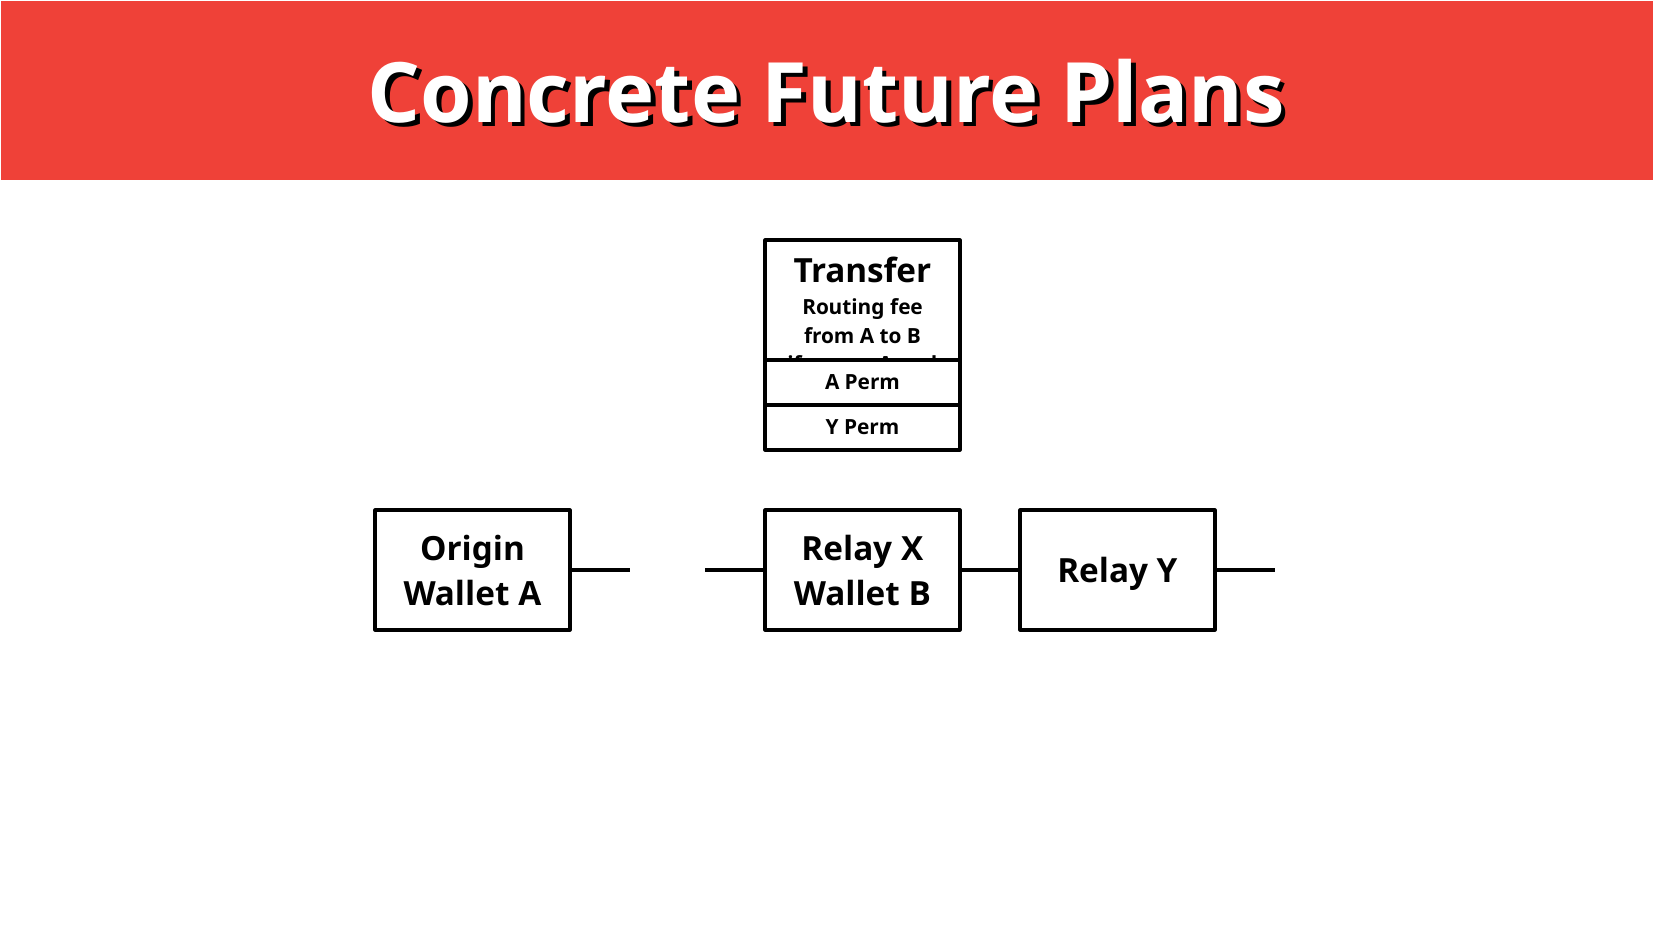

Concrete Future Plans
#
Transfer
Routing fee
from A to B
if perms A and Y
A Perm
Y Perm
Origin
Wallet A
Relay X
Wallet B
Relay Y